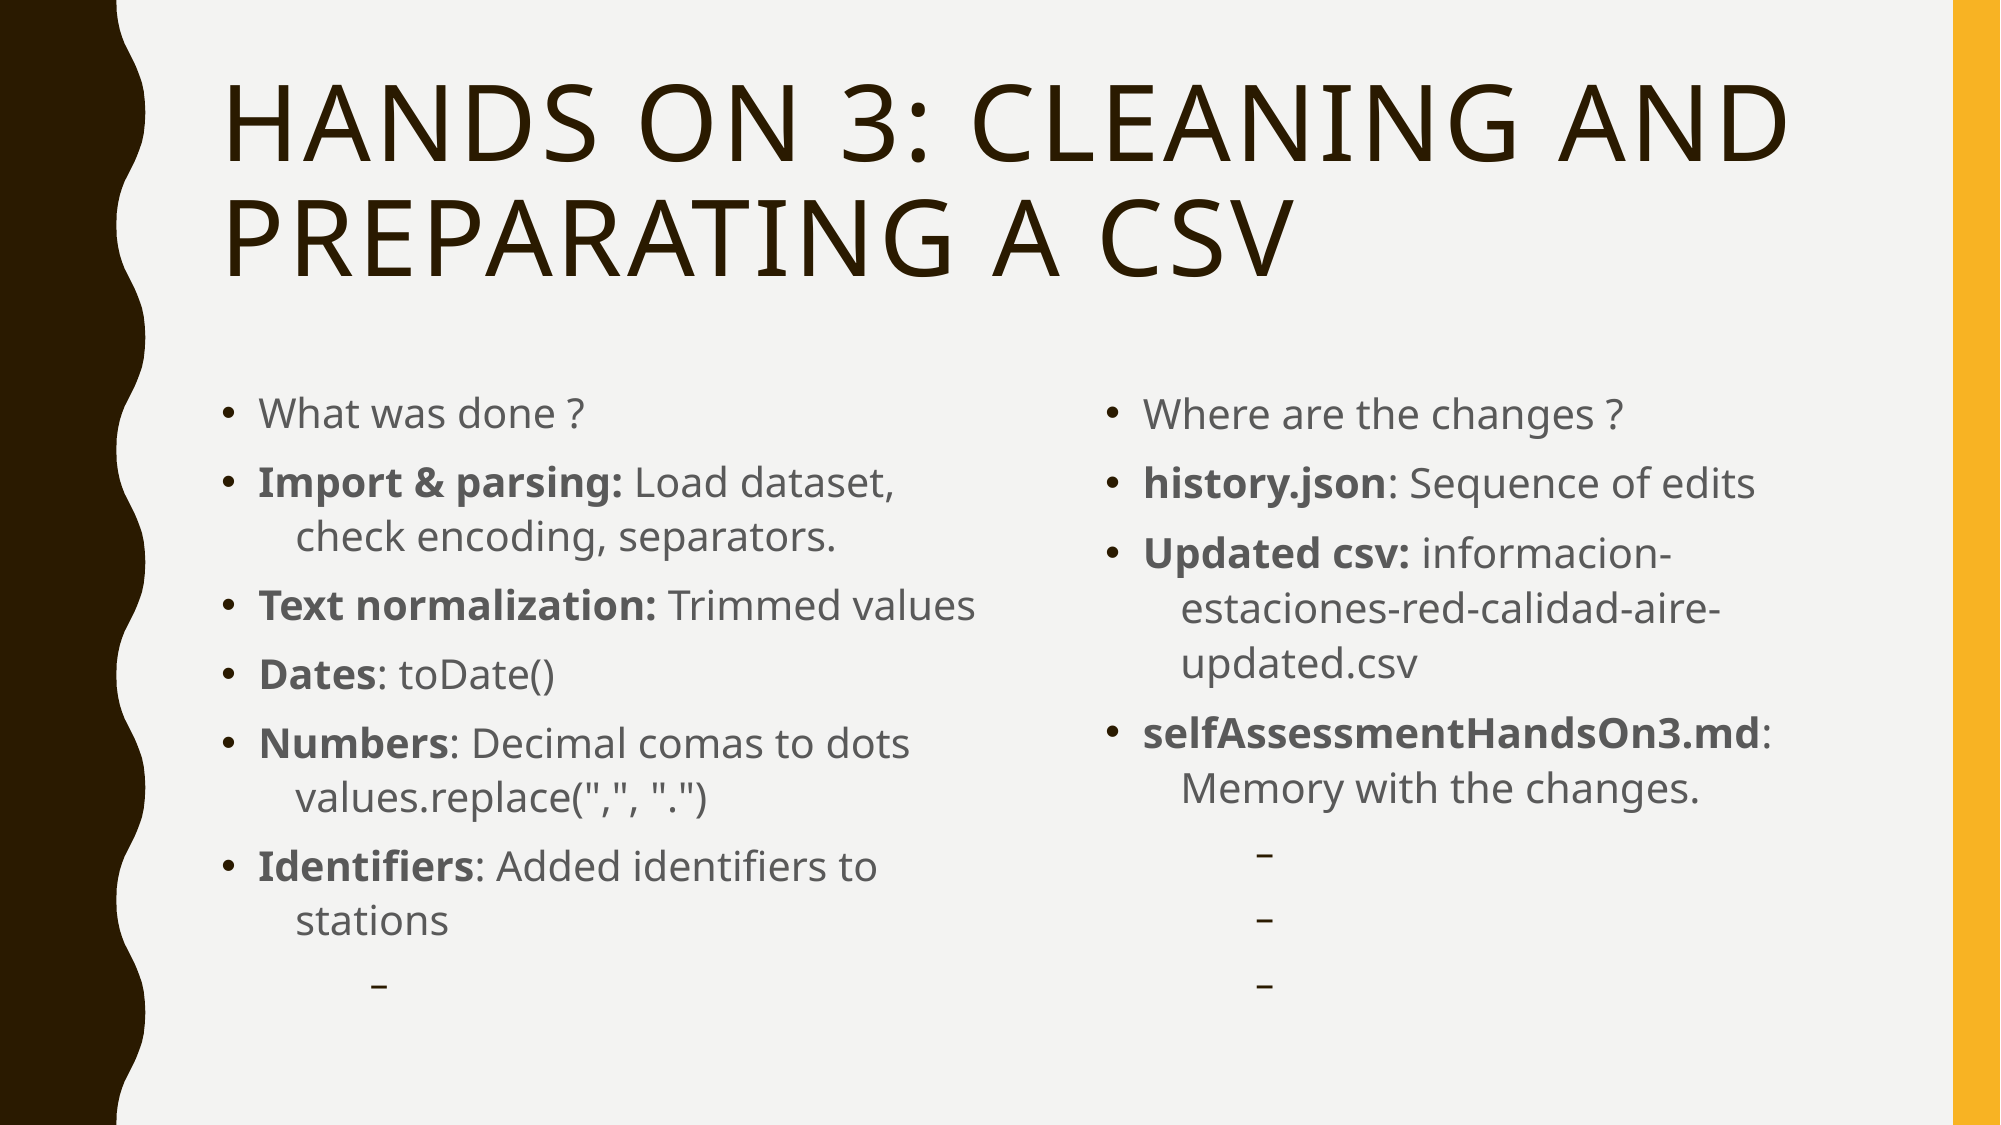

# Hands On 3: Cleaning and preparating a CSV
What was done ?
Import & parsing: Load dataset, check encoding, separators.
Text normalization: Trimmed values
Dates: toDate()
Numbers: Decimal comas to dots values.replace(",", ".")
Identifiers: Added identifiers to stations
Where are the changes ?
history.json: Sequence of edits
Updated csv: informacion-estaciones-red-calidad-aire-updated.csv
selfAssessmentHandsOn3.md: Memory with the changes.